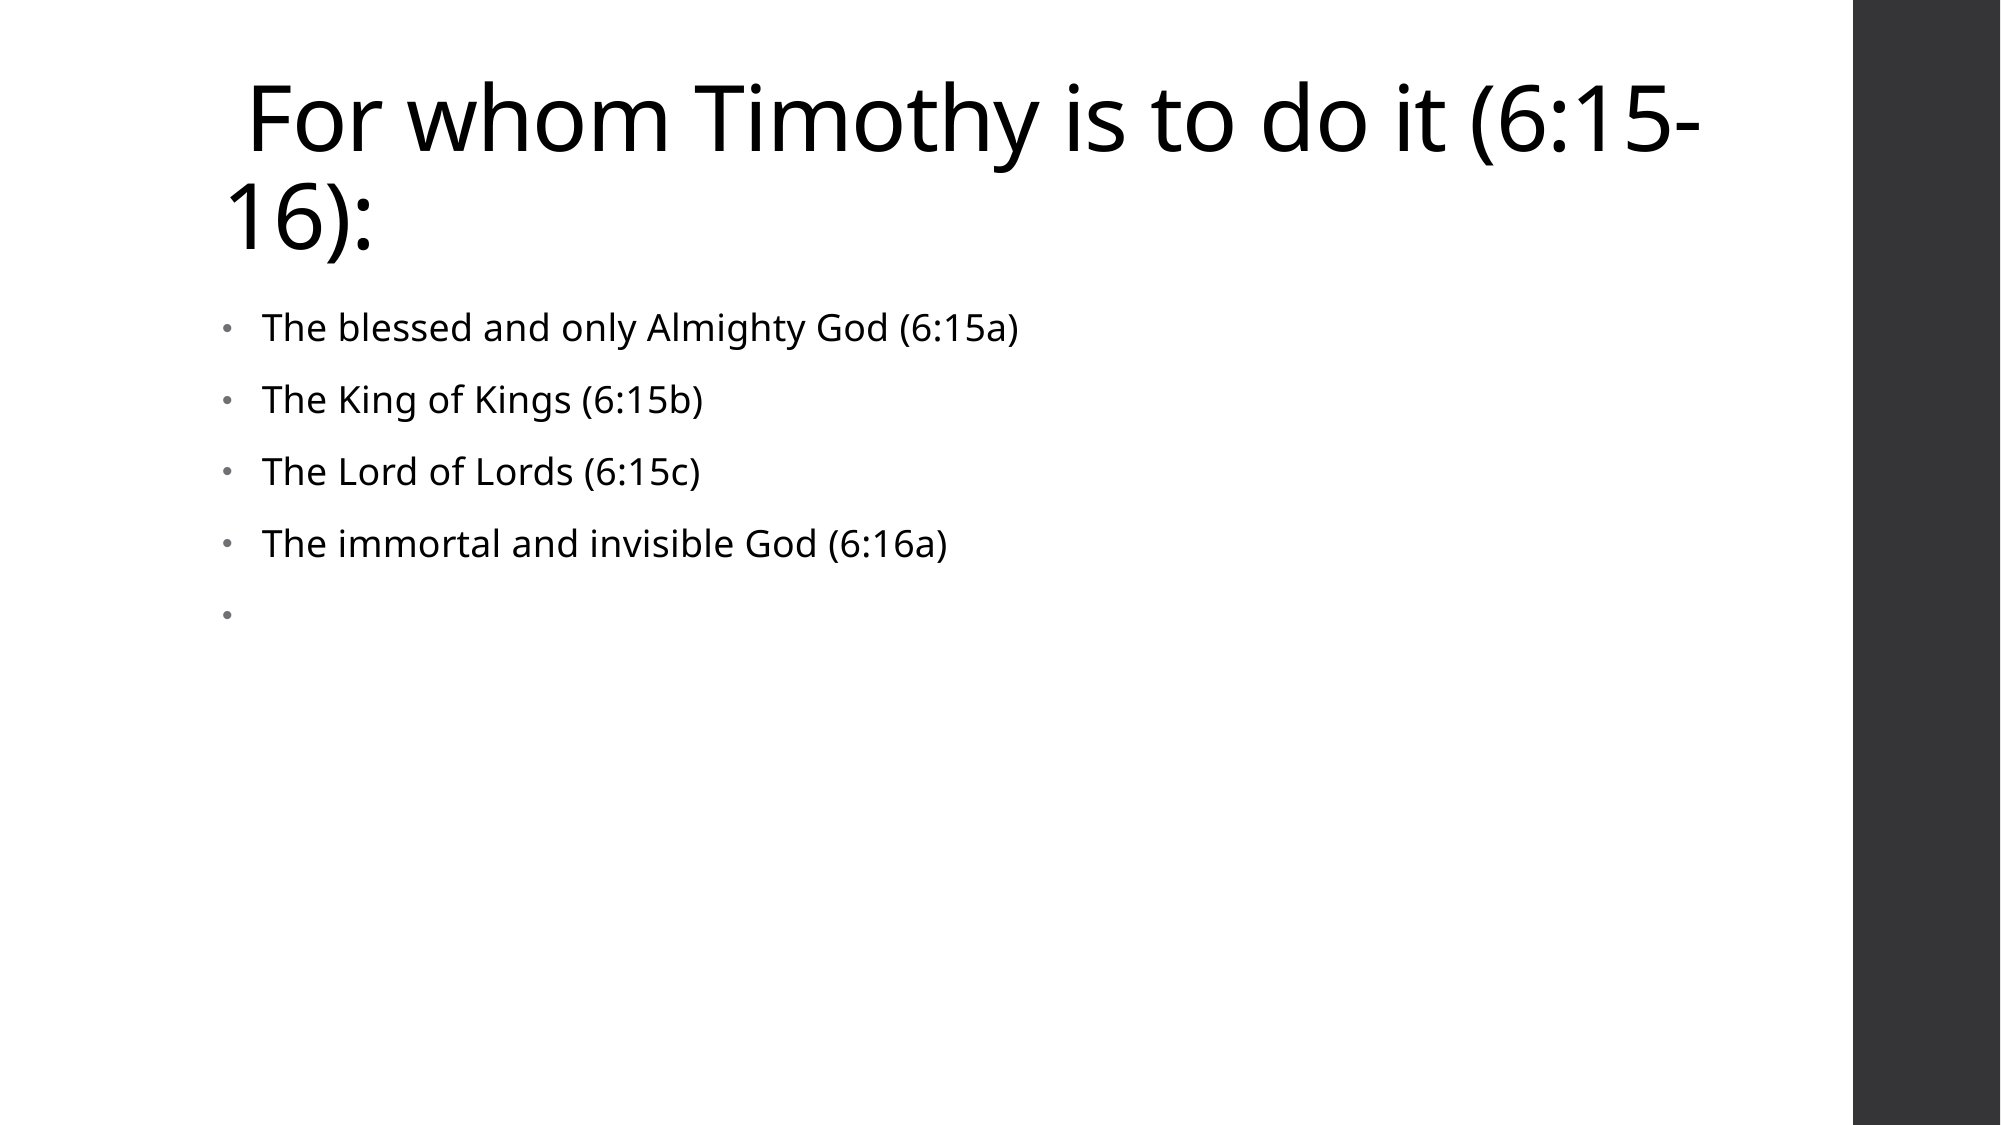

# For whom Timothy is to do it (6:15-16):
 The blessed and only Almighty God (6:15a)
 The King of Kings (6:15b)
 The Lord of Lords (6:15c)
 The immortal and invisible God (6:16a)